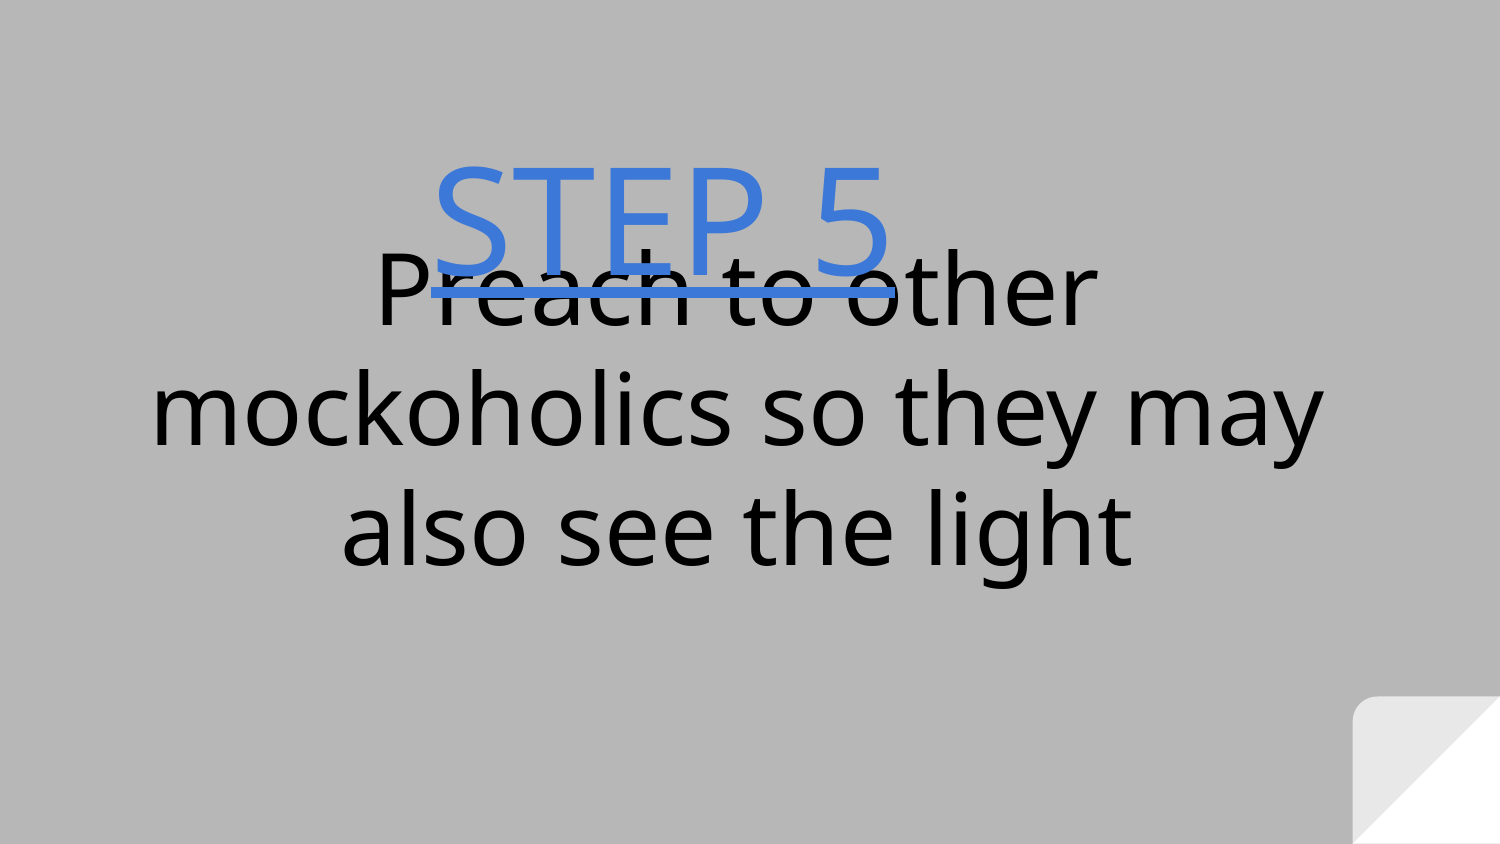

STEP 5
# Preach to other mockoholics so they may also see the light